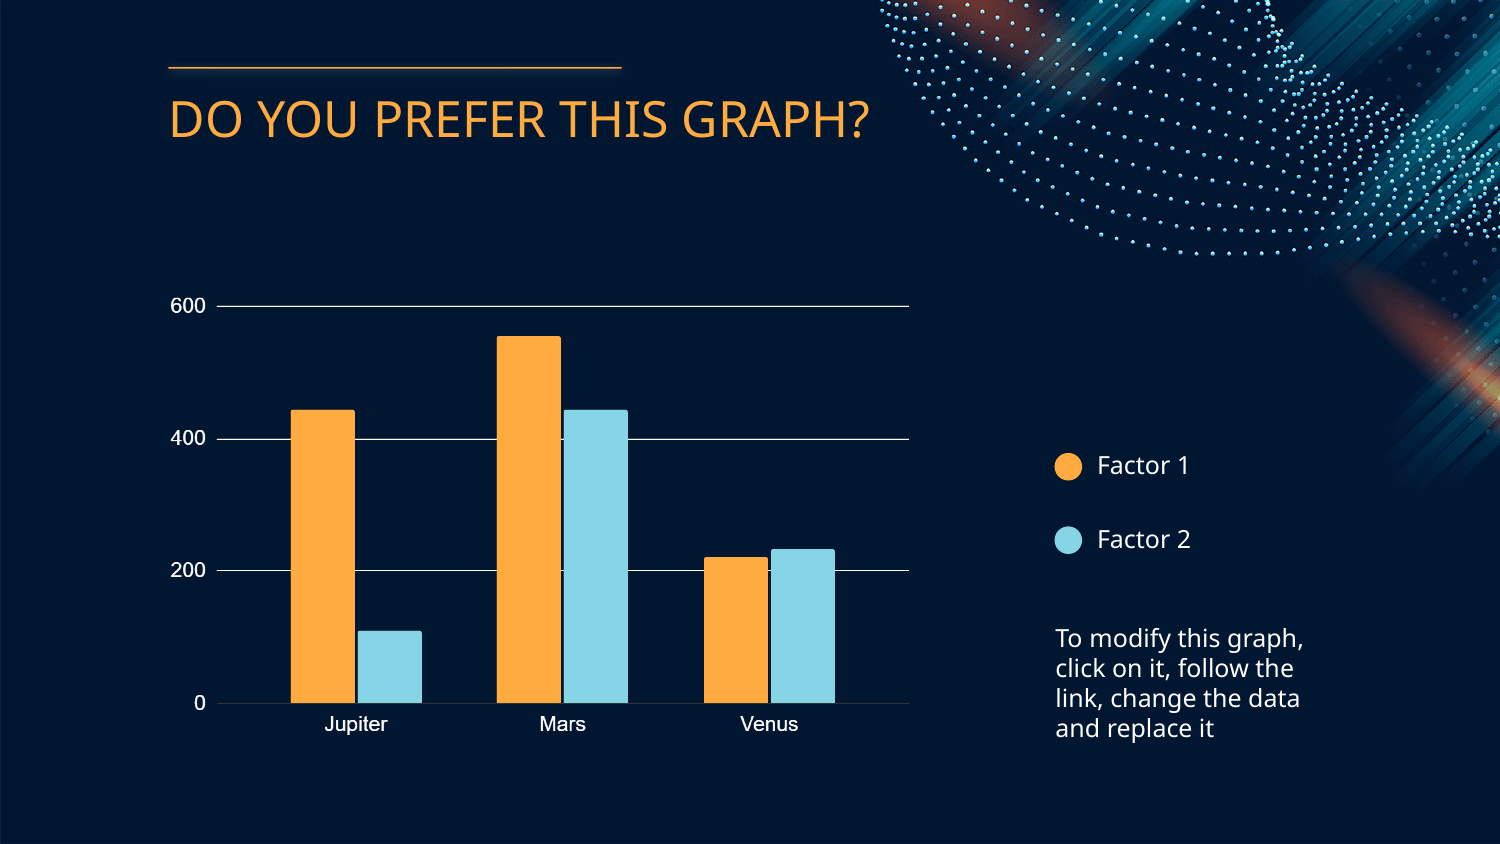

# DO YOU PREFER THIS GRAPH?
Factor 1
Factor 2
To modify this graph, click on it, follow the link, change the data and replace it